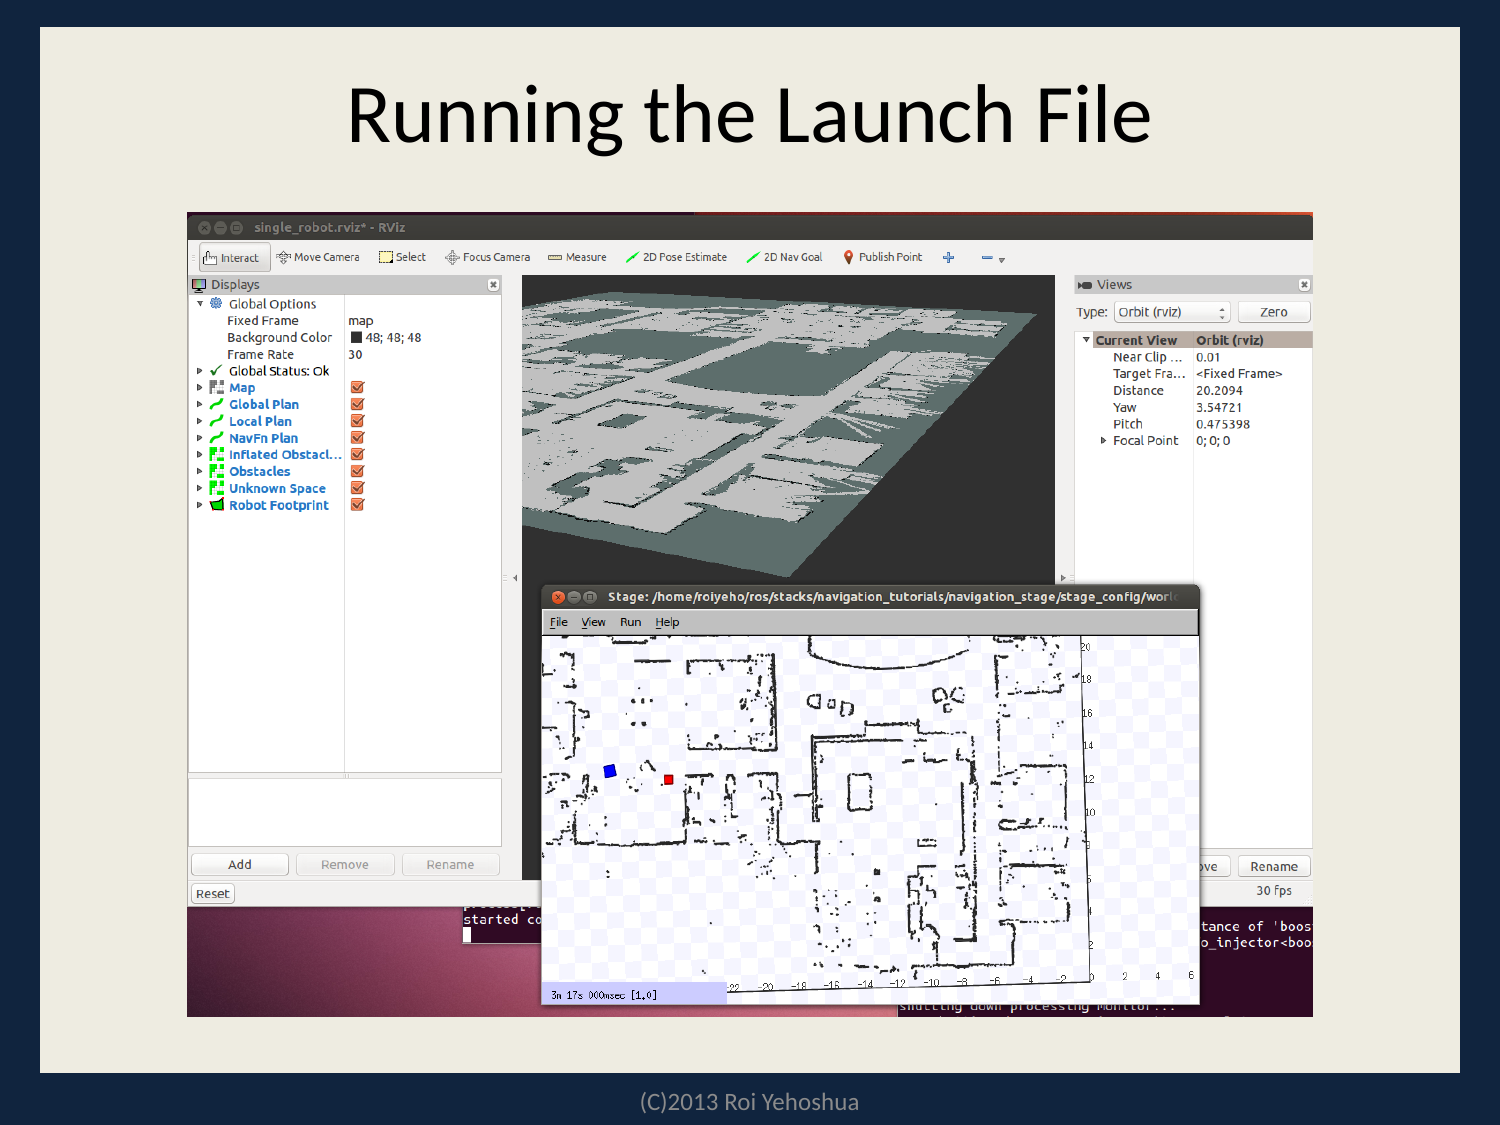

# Running the Launch File
(C)2013 Roi Yehoshua